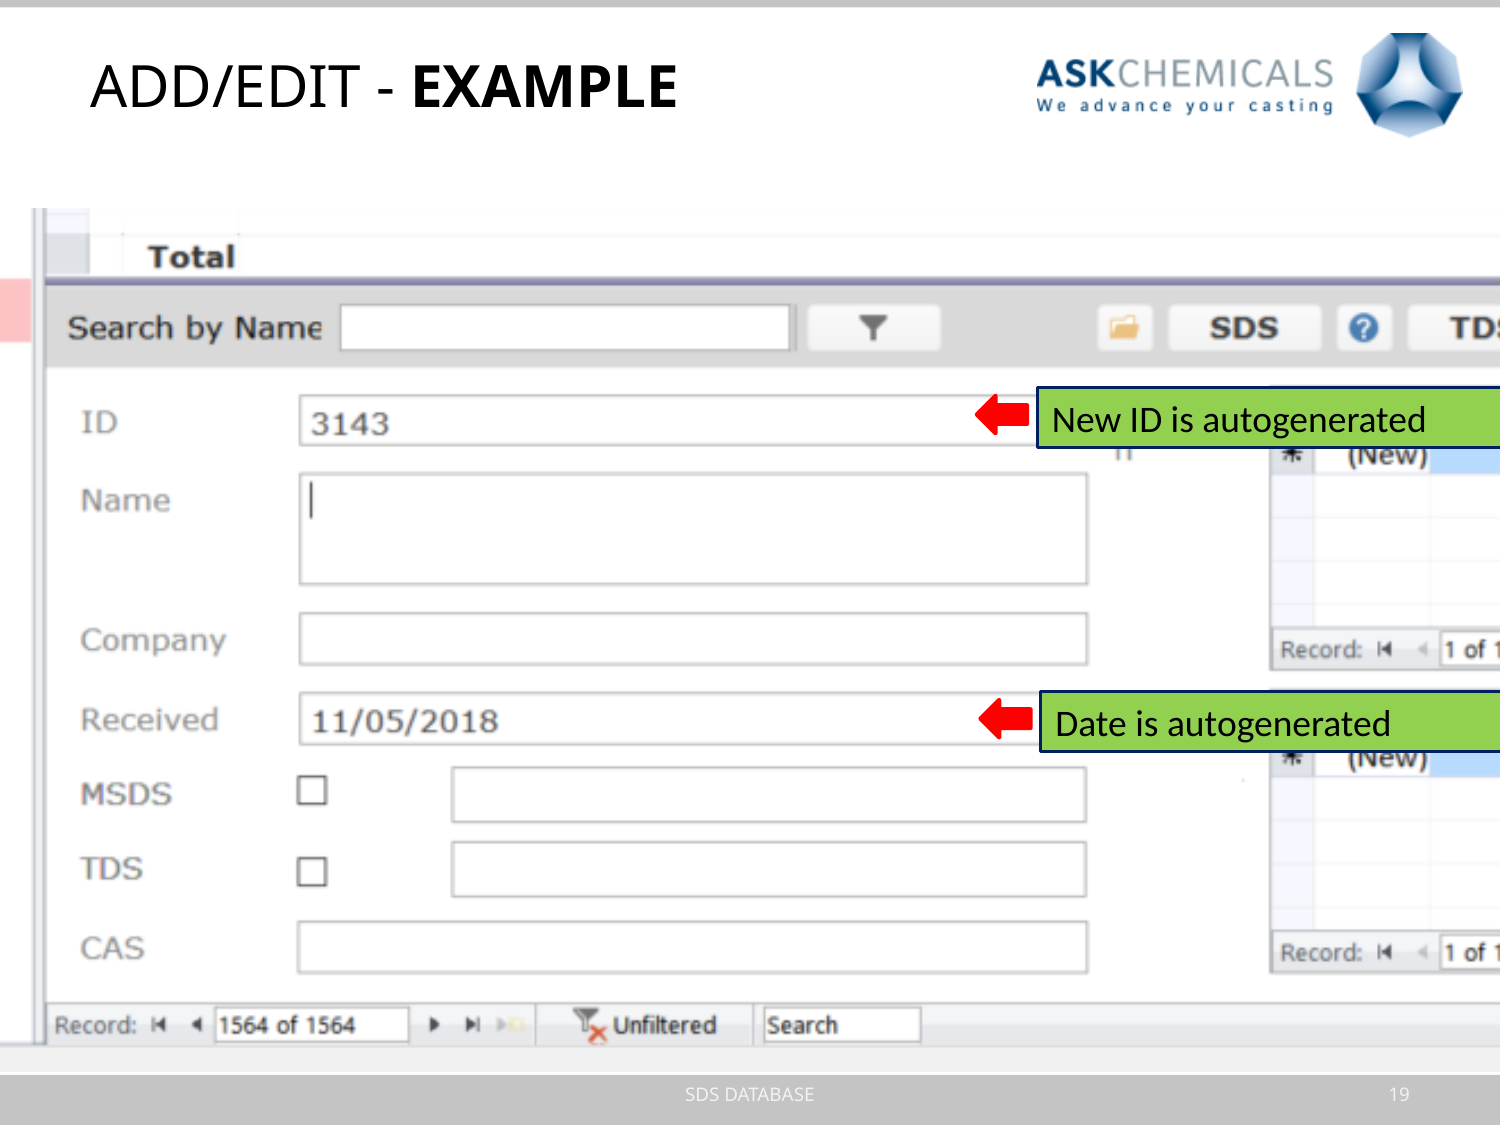

# add/edit - example
New ID is autogenerated
Date is autogenerated
sds database